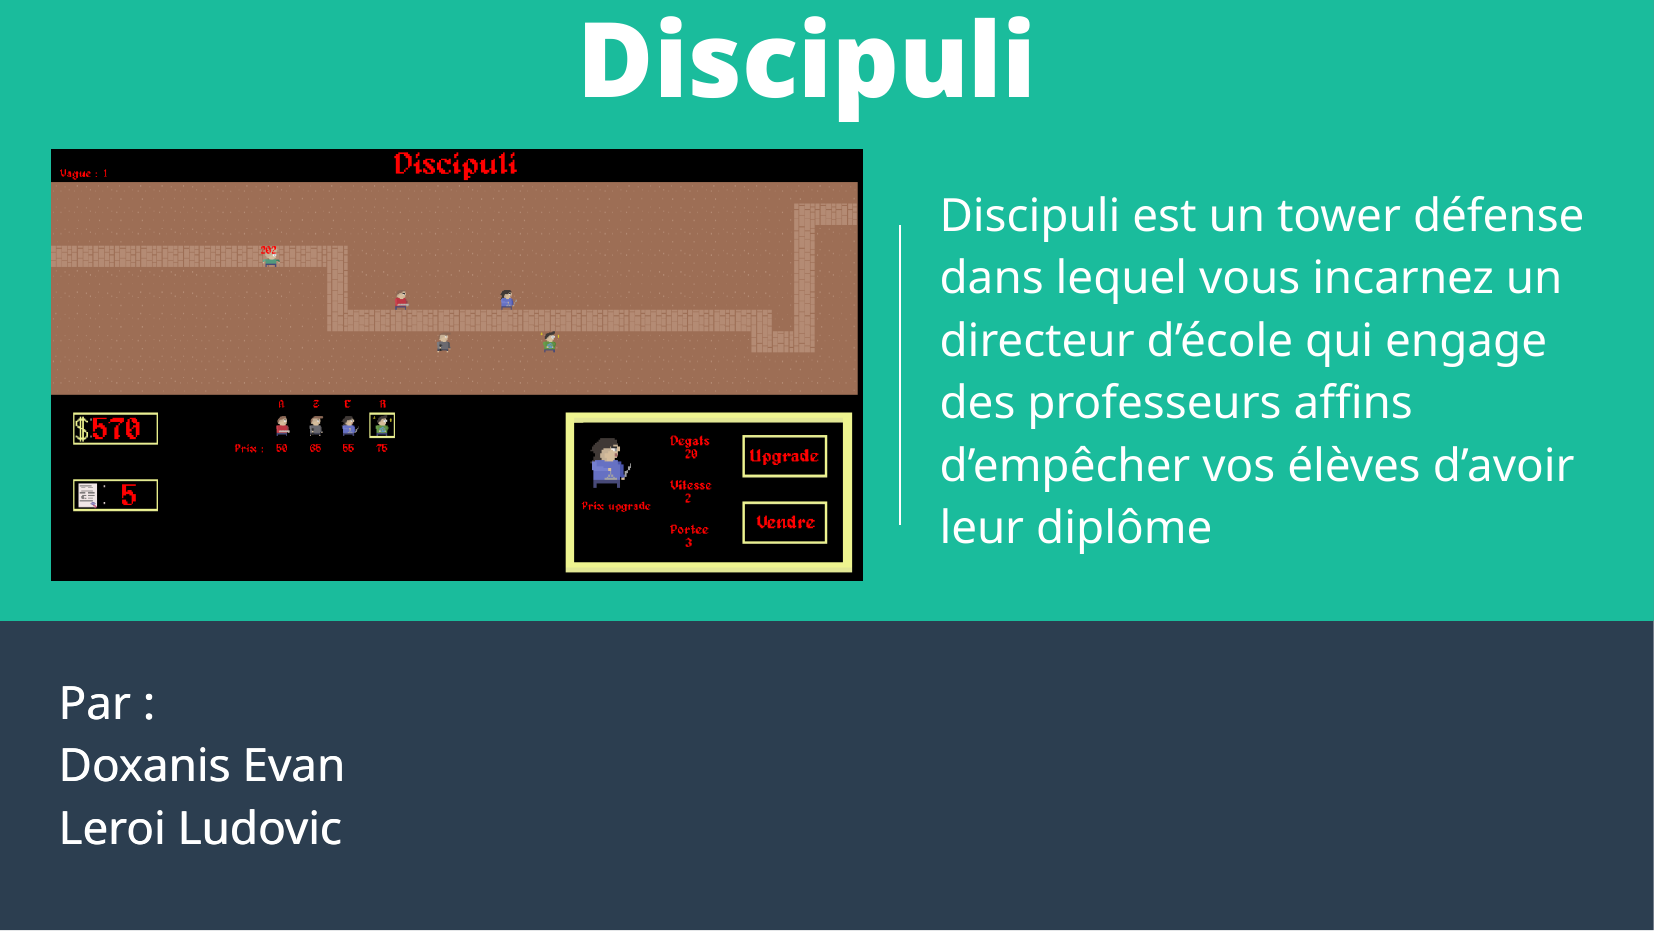

# Discipuli
Discipuli est un tower défense dans lequel vous incarnez un directeur d’école qui engage des professeurs affins d’empêcher vos élèves d’avoir leur diplôme
Par :
Doxanis Evan
Leroi Ludovic
Par :
Doxanis Evan
Leroi Ludovic